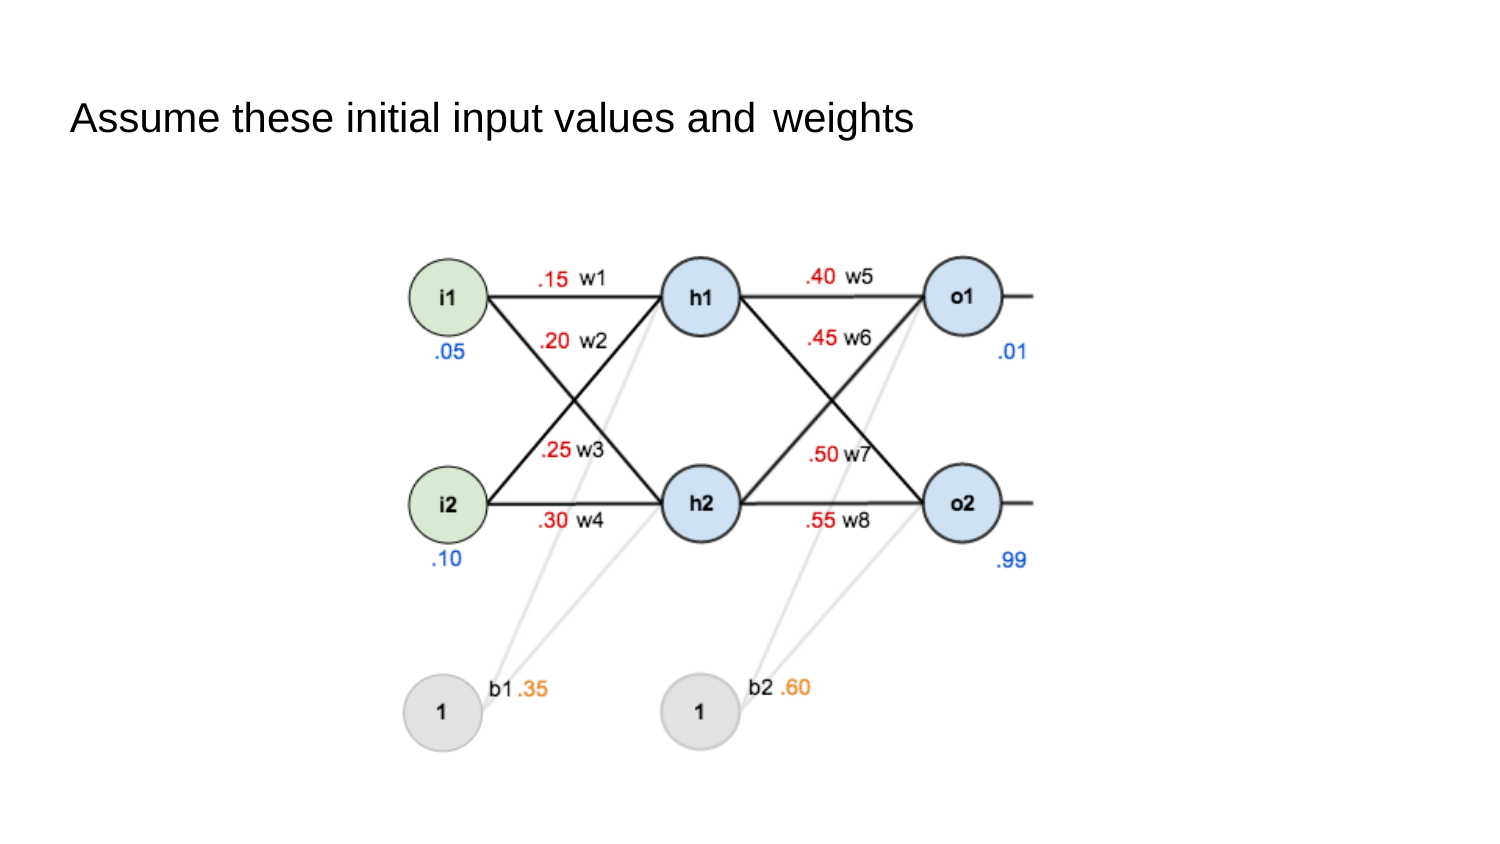

# Assume these initial input values and weights